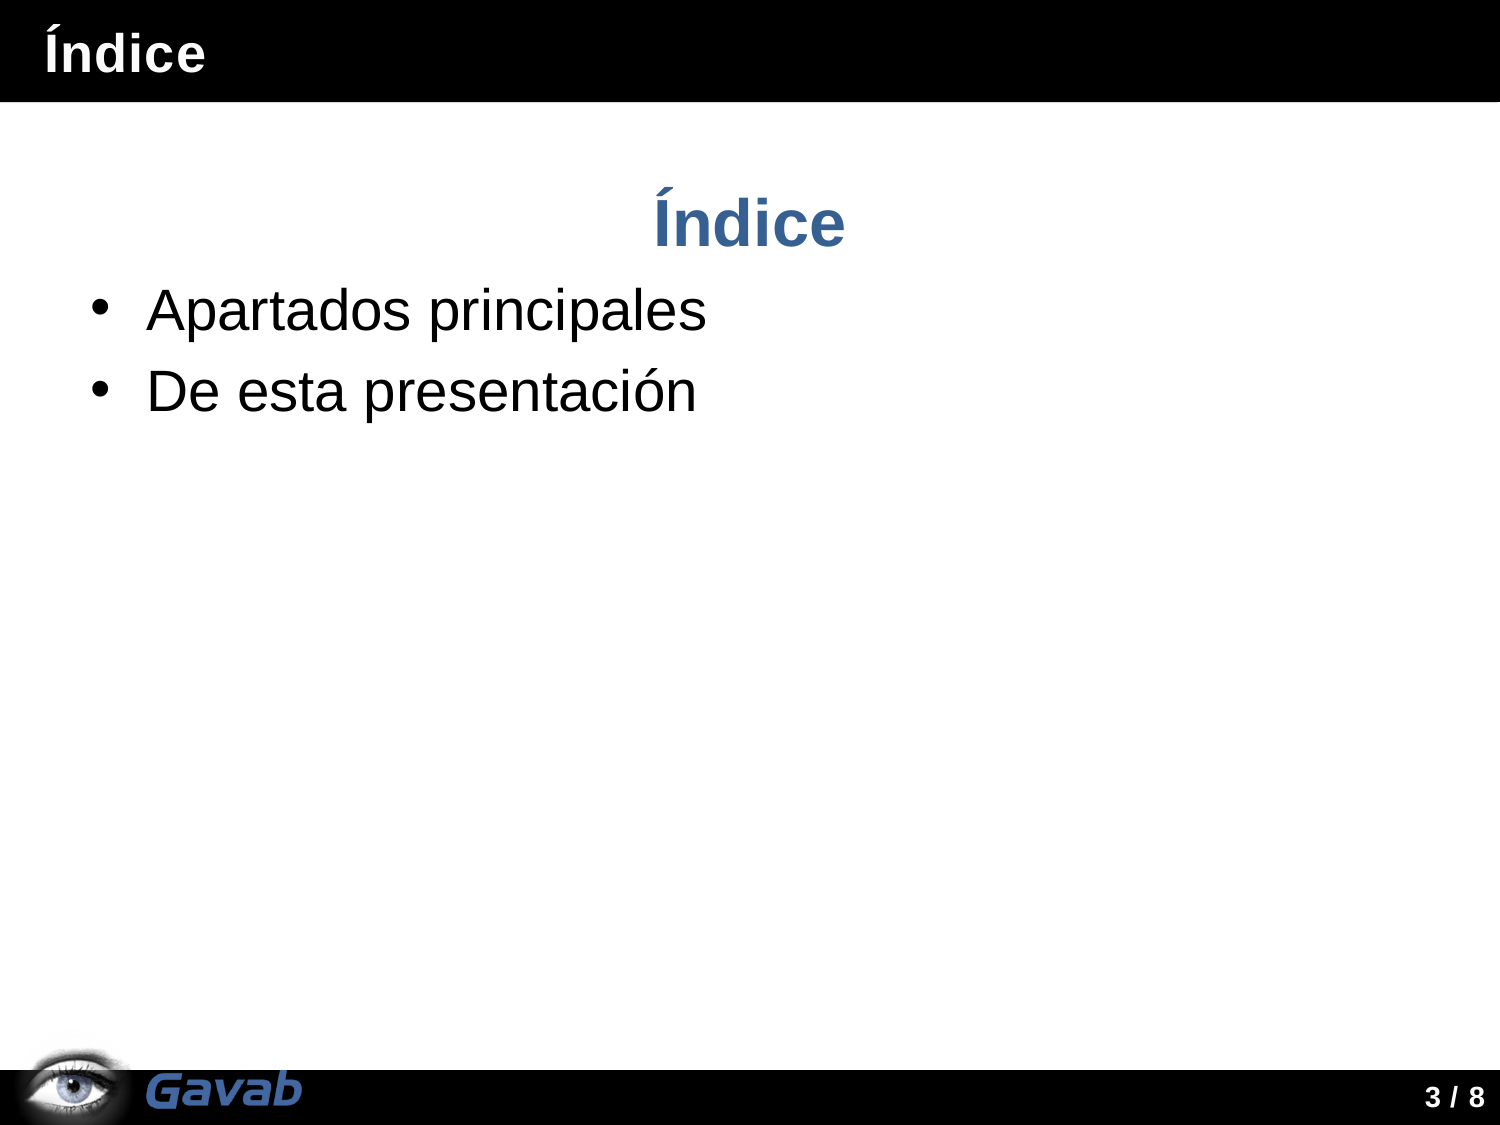

Índice
# Índice
Apartados principales
De esta presentación